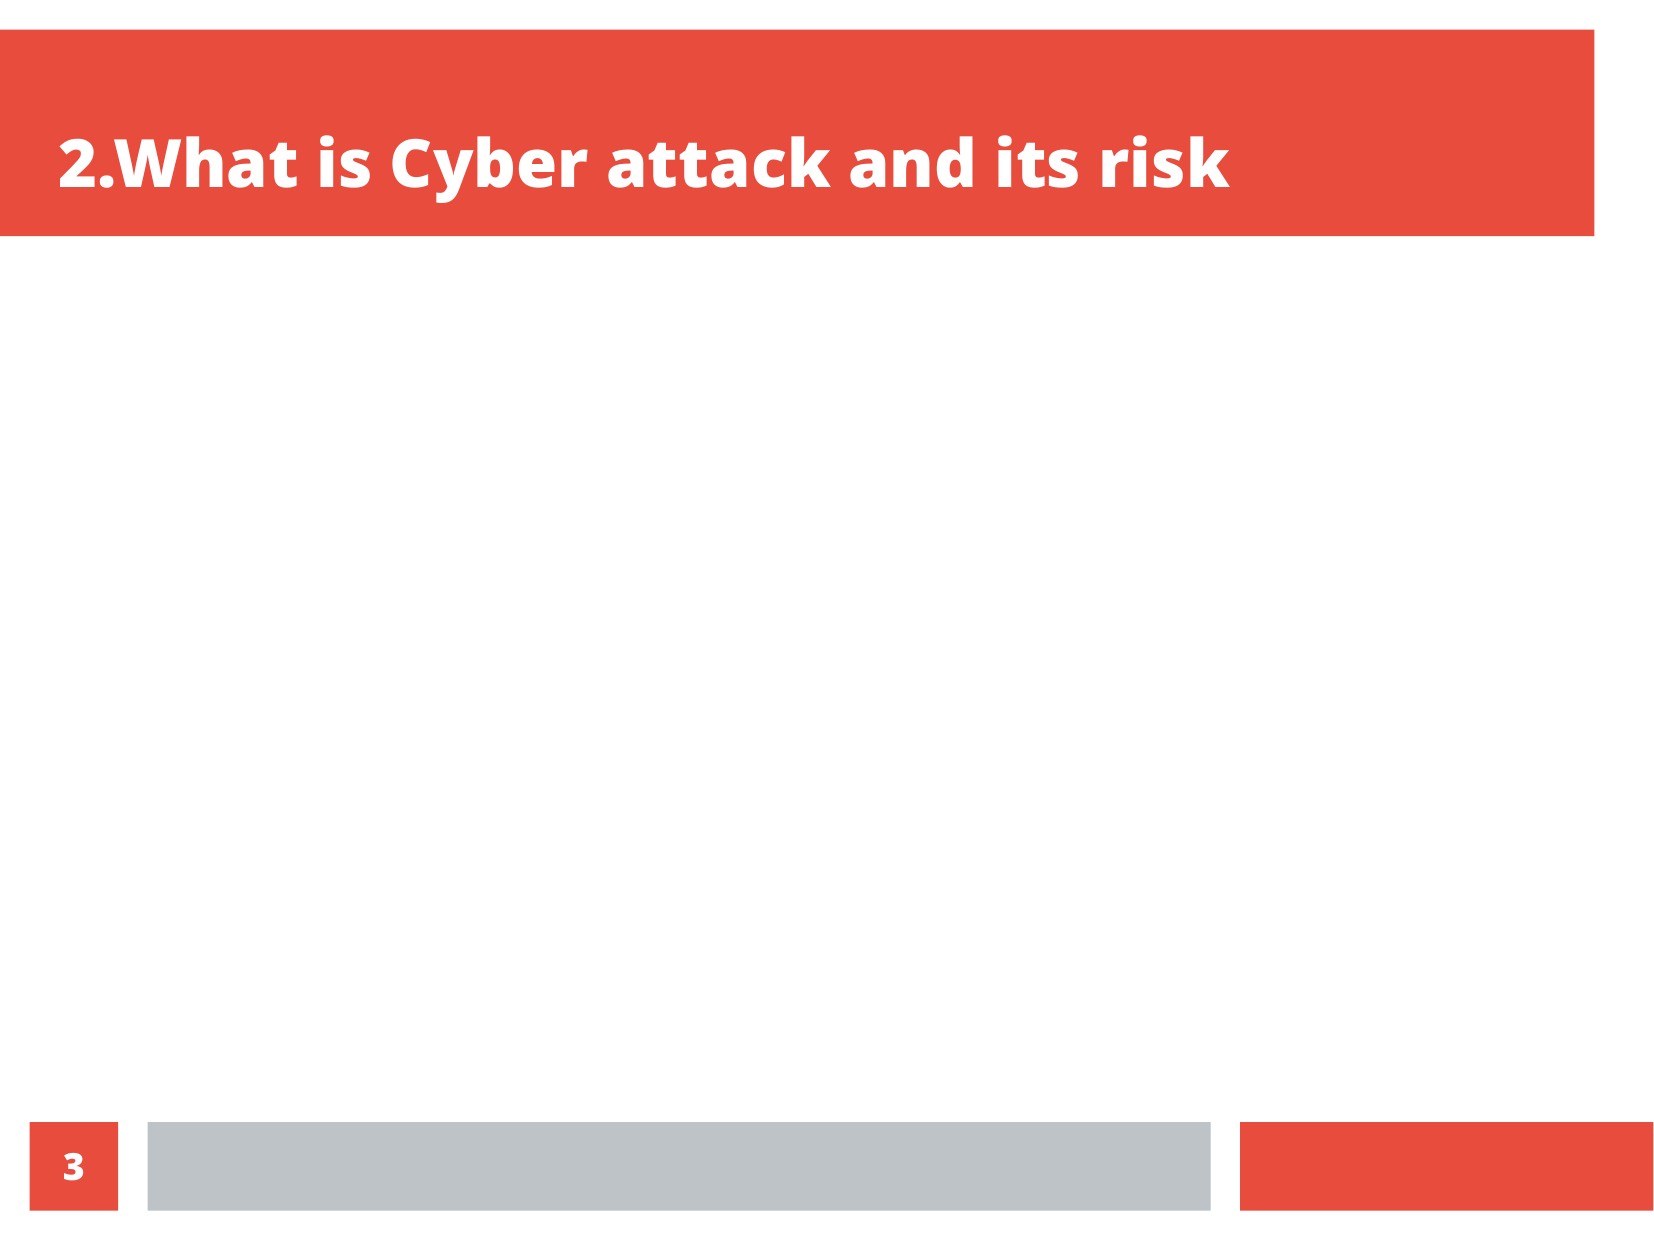

# 2.What is Cyber attack and its risk
3